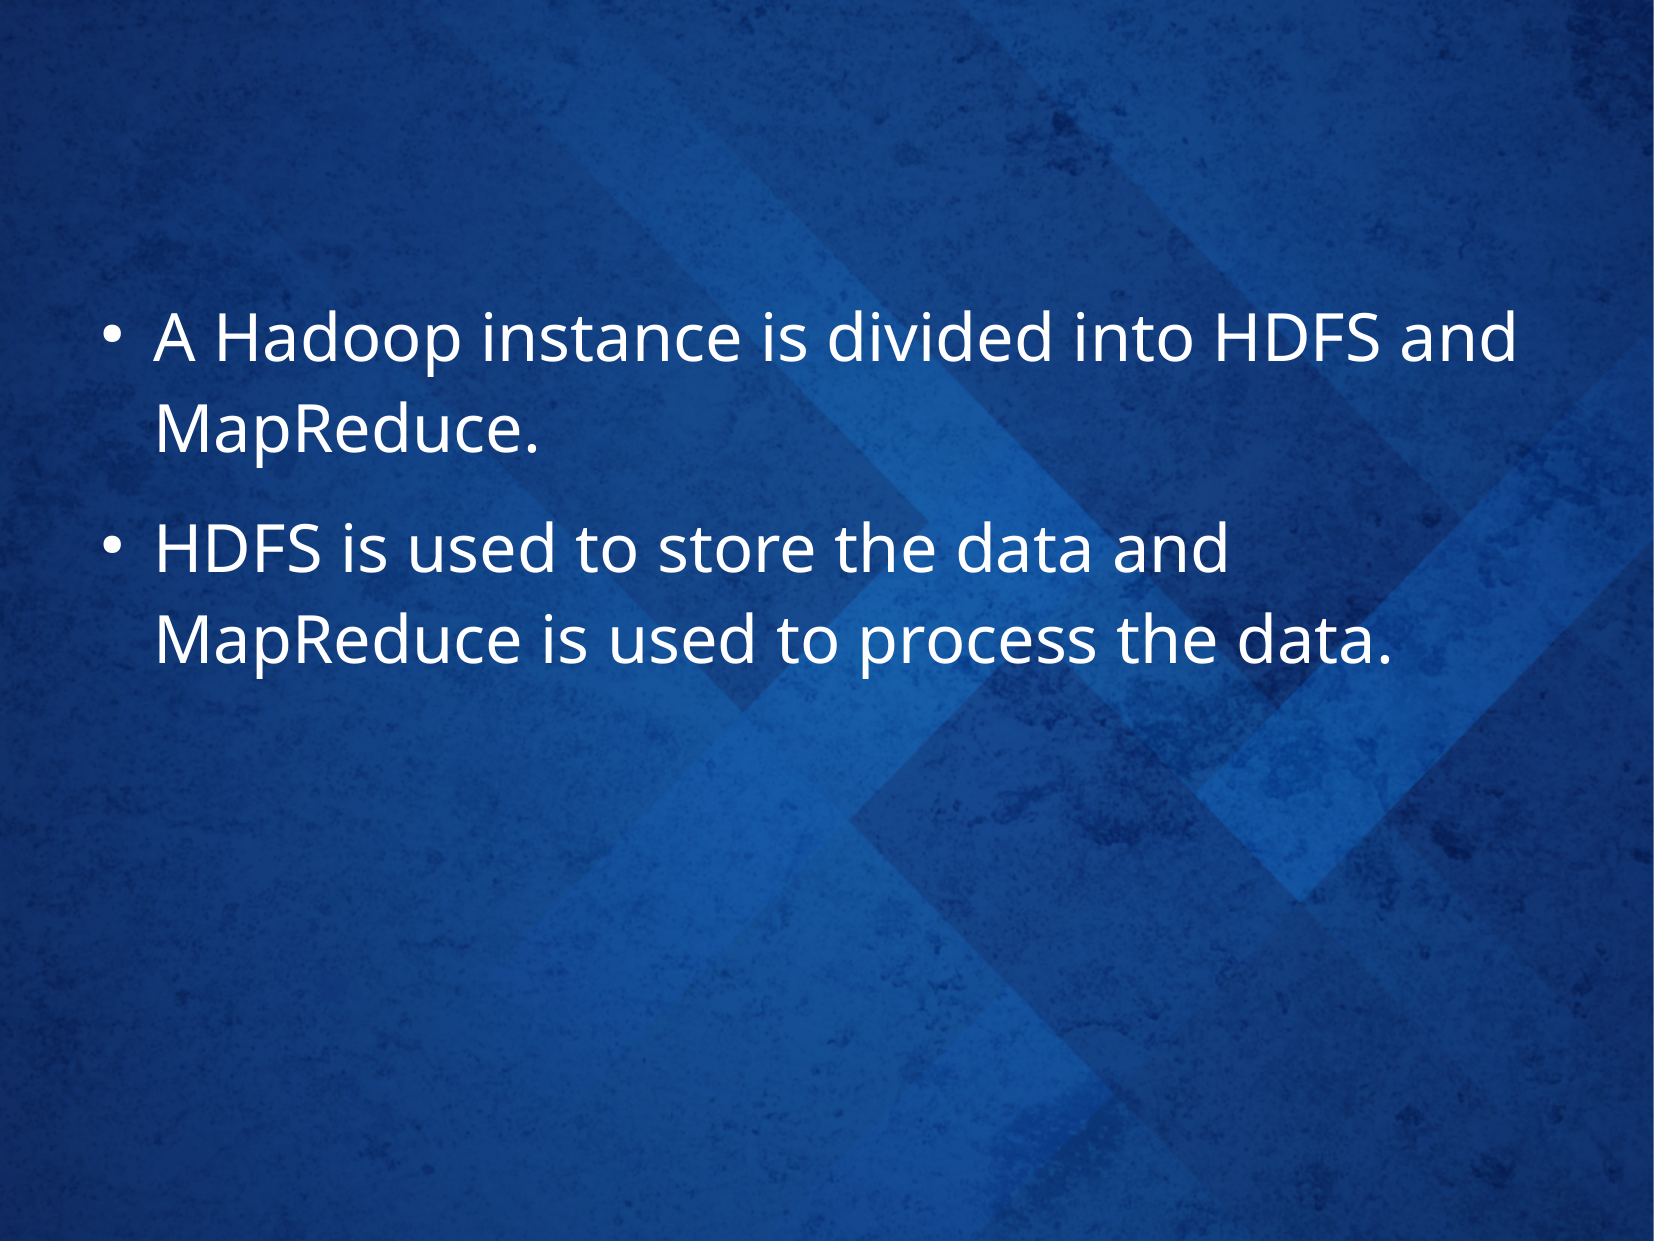

# A Hadoop instance is divided into HDFS and MapReduce.
HDFS is used to store the data and MapReduce is used to process the data.